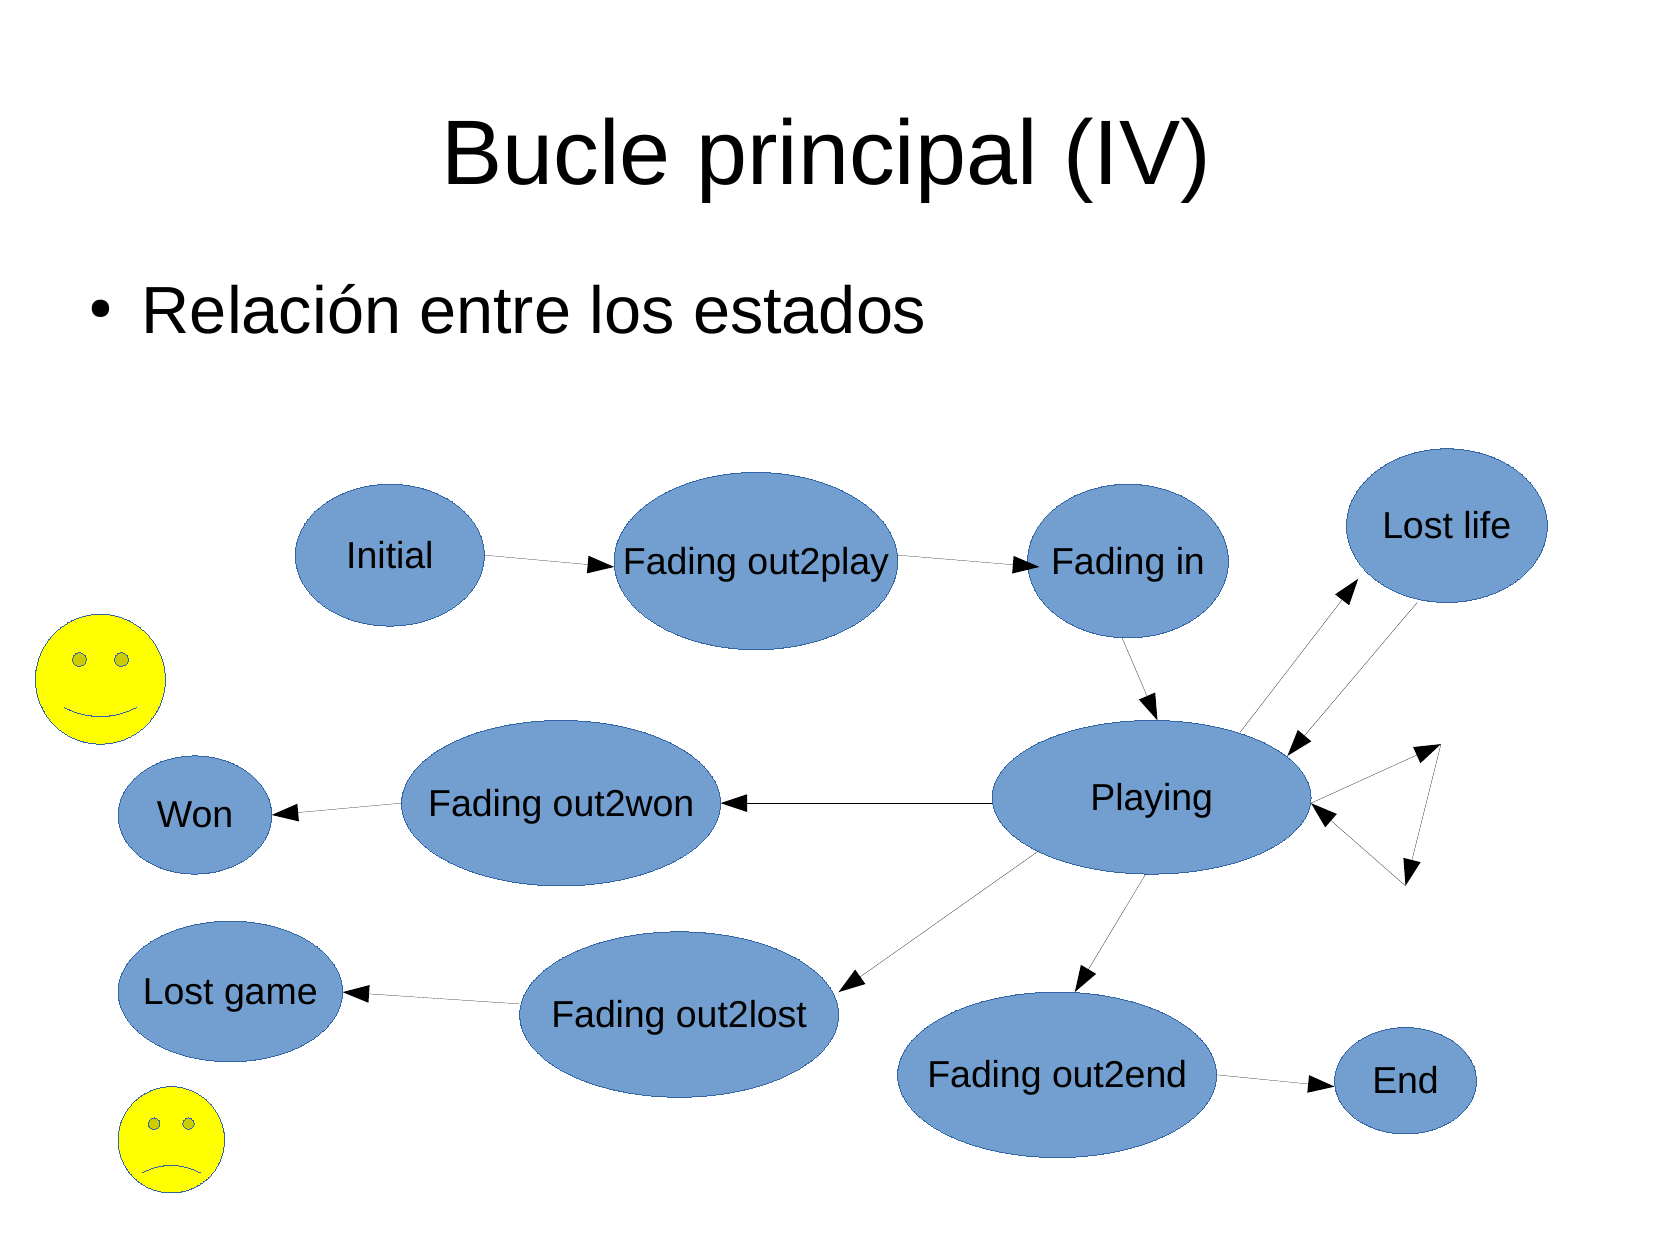

# Bucle principal (IV)
Relación entre los estados
Lost life
Fading out2play
Initial
Fading in
Fading out2won
Playing
Won
Lost game
Fading out2lost
Fading out2end
End